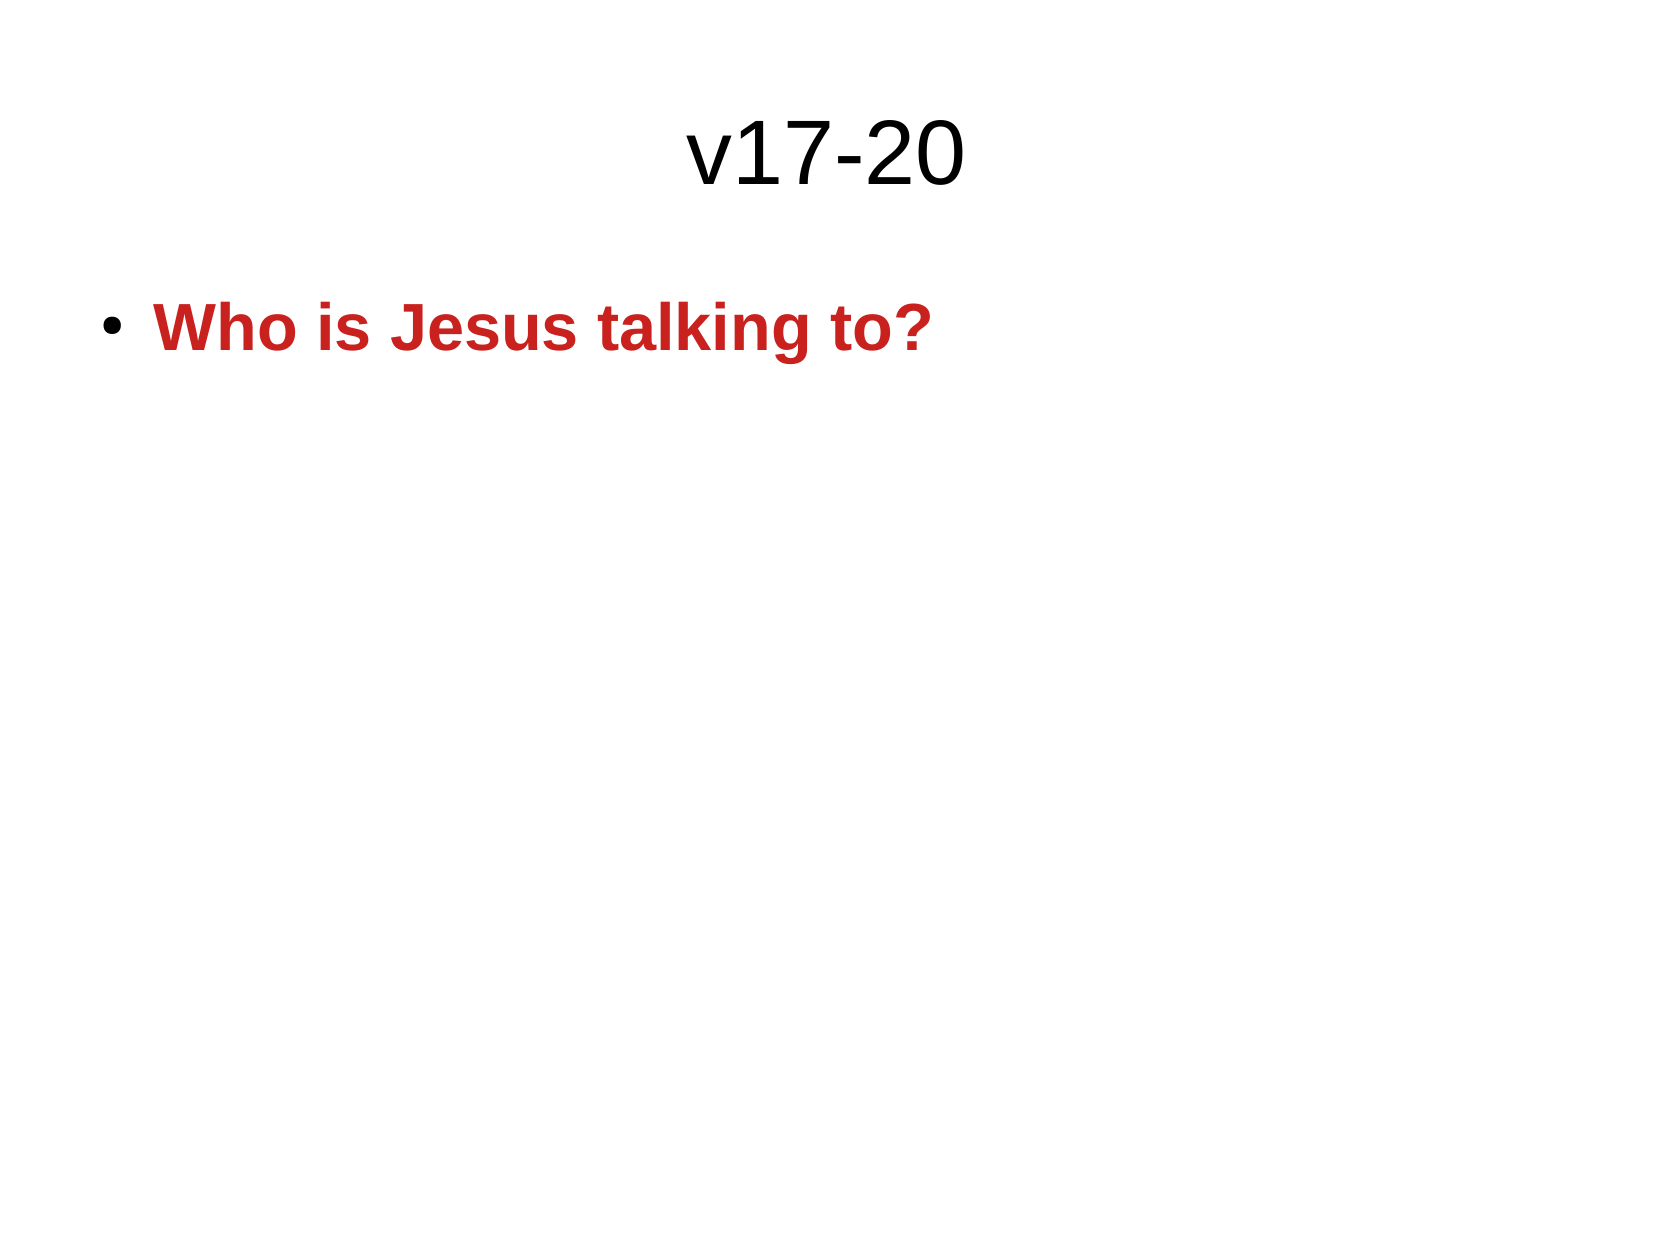

# v17-20
Who is Jesus talking to?